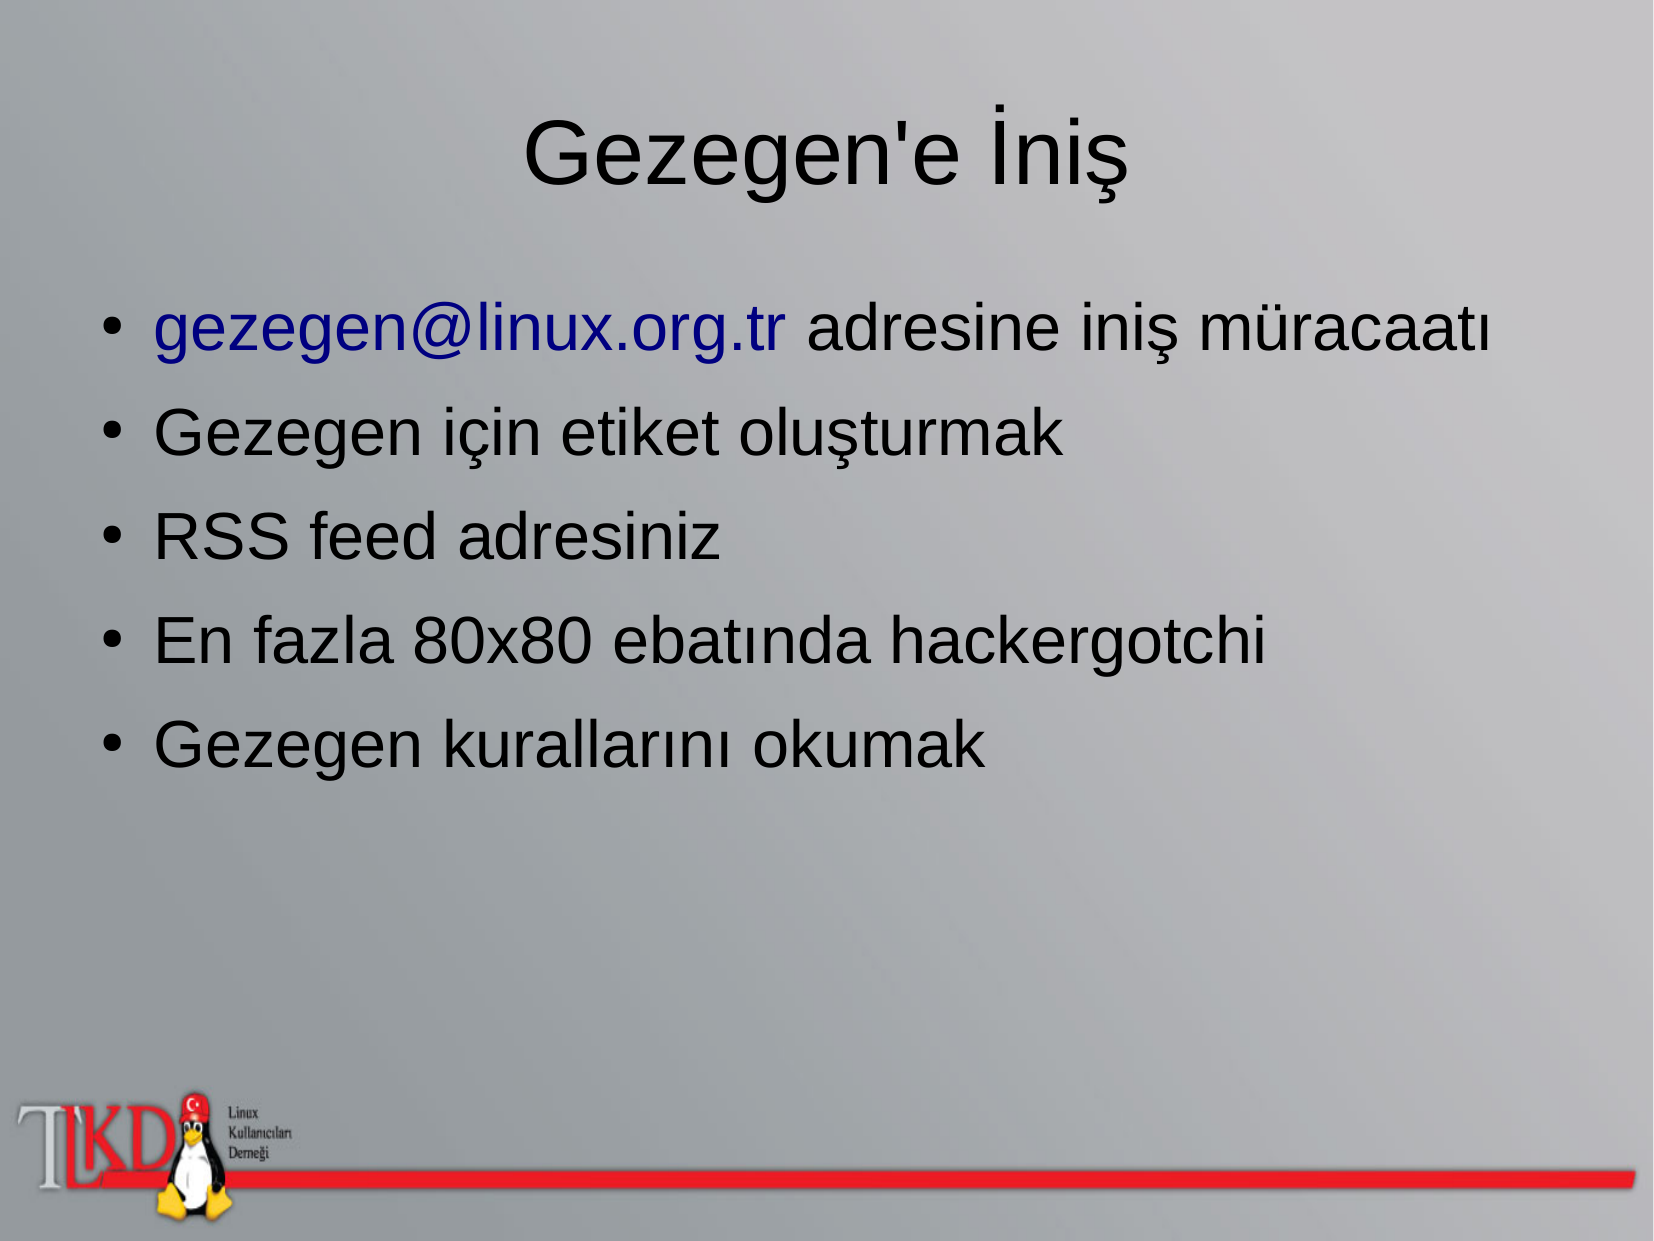

# Gezegen'e İniş
gezegen@linux.org.tr adresine iniş müracaatı
Gezegen için etiket oluşturmak
RSS feed adresiniz
En fazla 80x80 ebatında hackergotchi
Gezegen kurallarını okumak